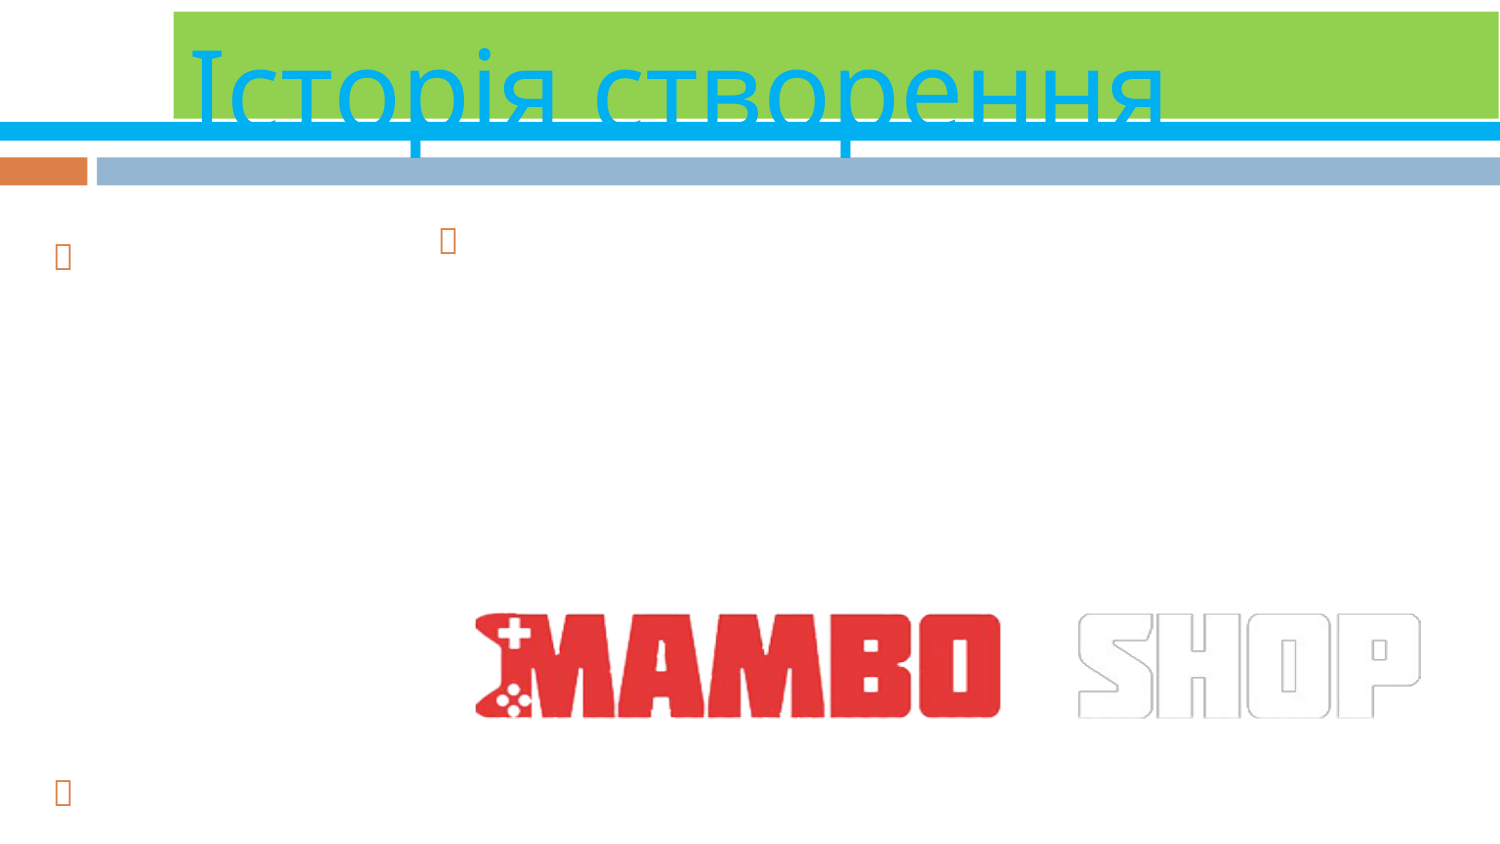

# Історія створення
Перша версія магазину з’явилася в 2015 році. Вона представляла список продуктів, ціну і посилання для купівлі. Протягом року дизайн оновлювався, дороблювався а сам сайт перейшов на персональний домен.
Перша адреса сайту – mambo.zzz.com.ua/shop.html
Нова адреса – shop.mambo.zzz.com.ua